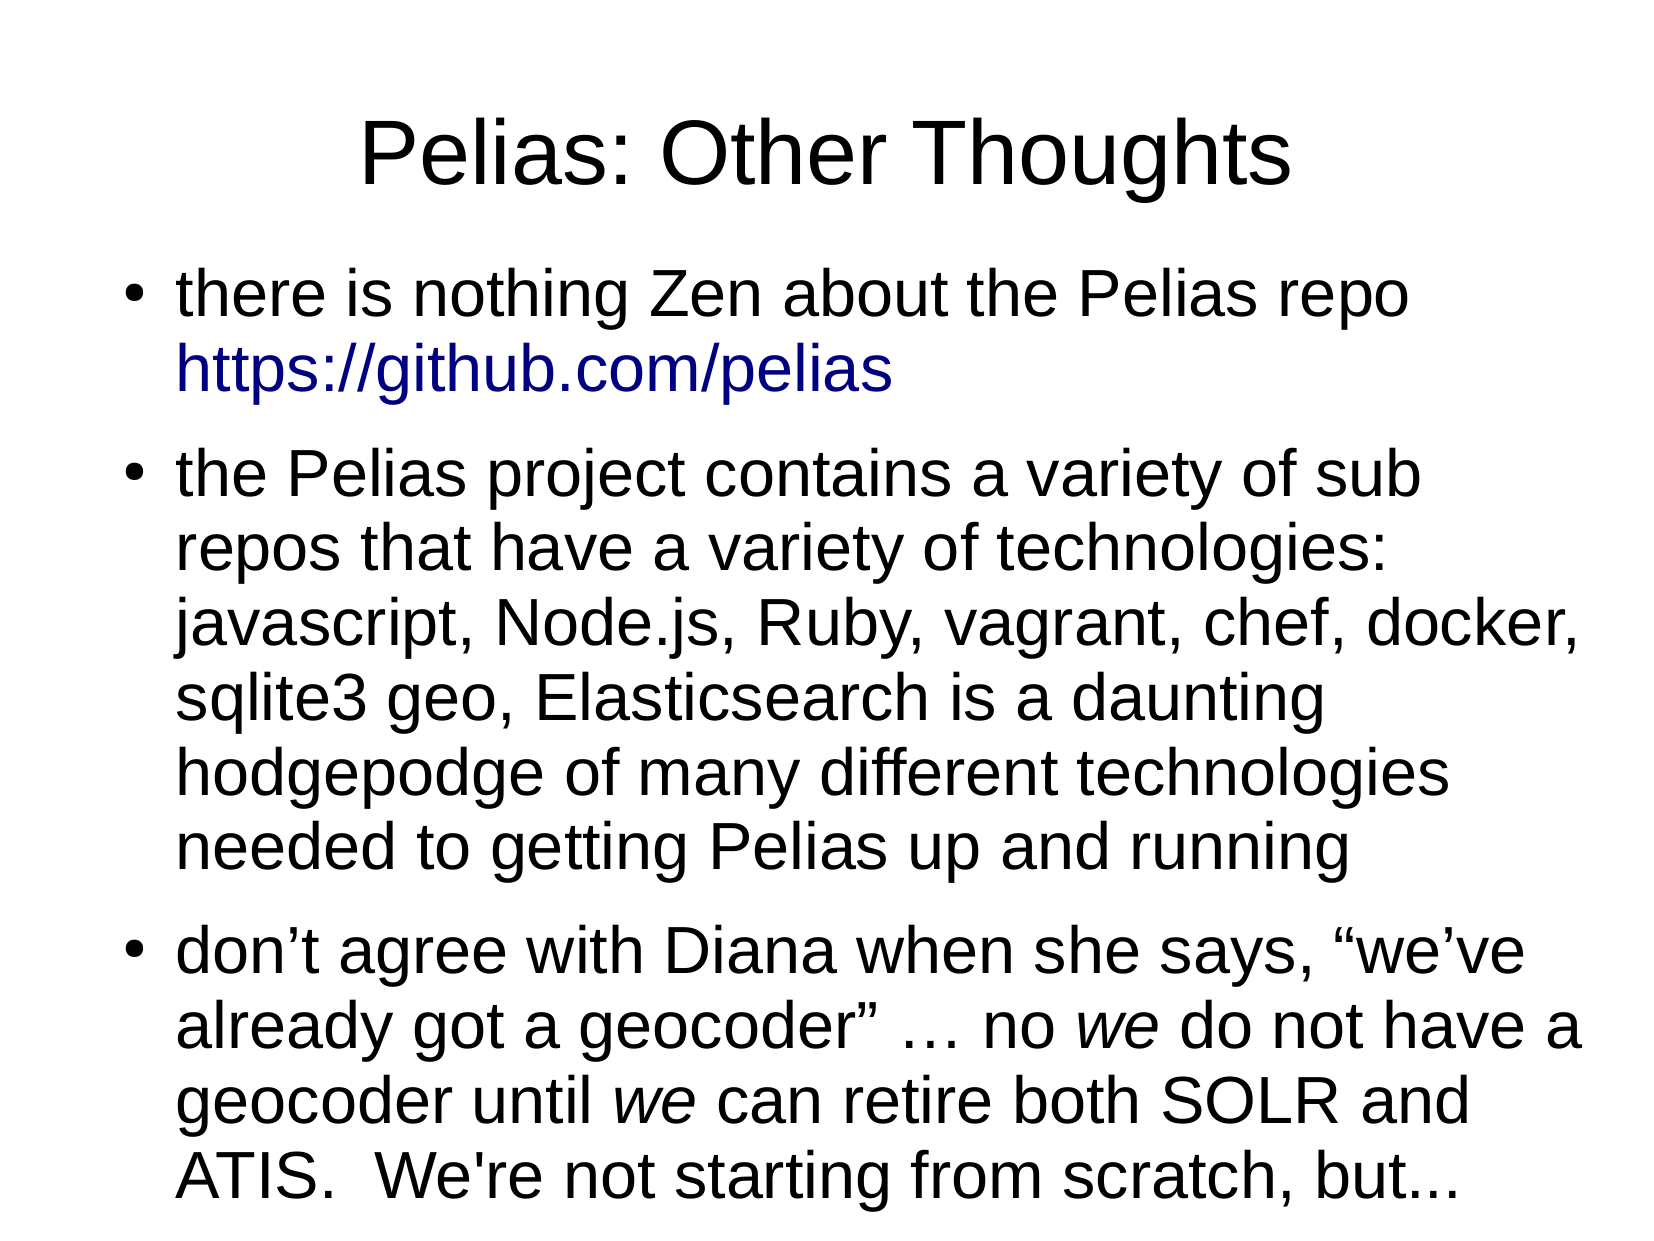

# Pelias: Other Thoughts
there is nothing Zen about the Pelias repo https://github.com/pelias
the Pelias project contains a variety of sub repos that have a variety of technologies: javascript, Node.js, Ruby, vagrant, chef, docker, sqlite3 geo, Elasticsearch is a daunting hodgepodge of many different technologies needed to getting Pelias up and running
don’t agree with Diana when she says, “we’ve already got a geocoder” … no we do not have a geocoder until we can retire both SOLR and ATIS. We're not starting from scratch, but...